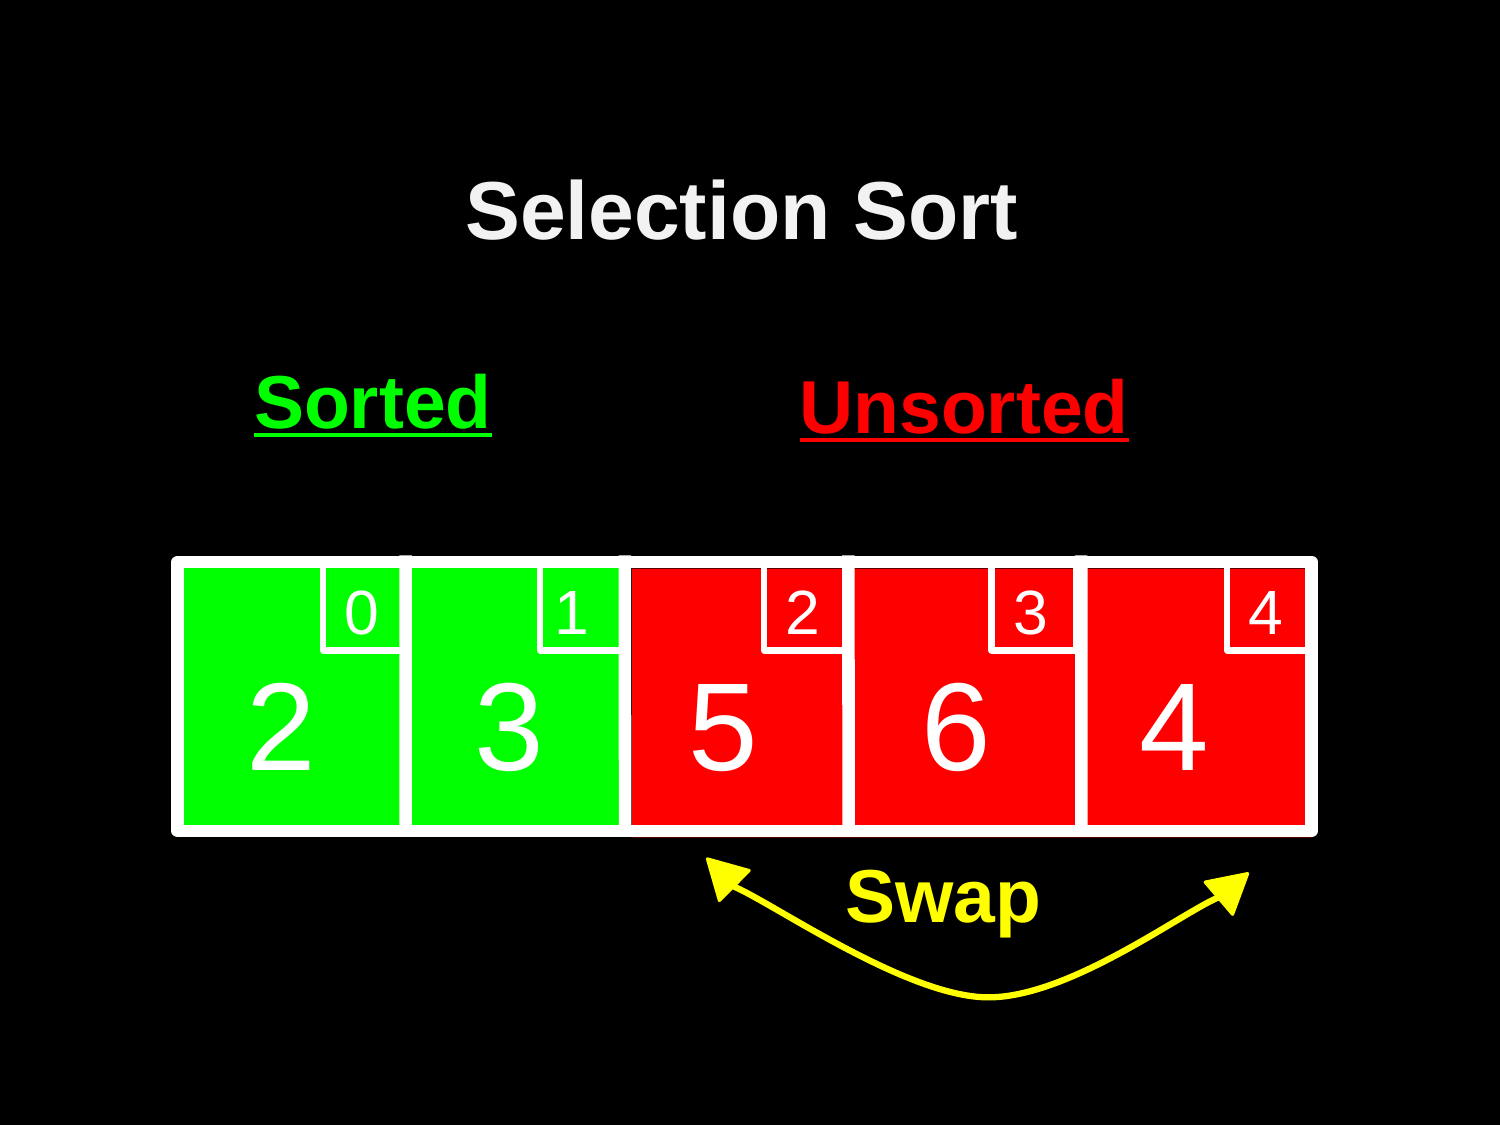

Selection Sort
Unsorted
Sorted
0
1
2
3
4
2
3
5
6
4
Swap